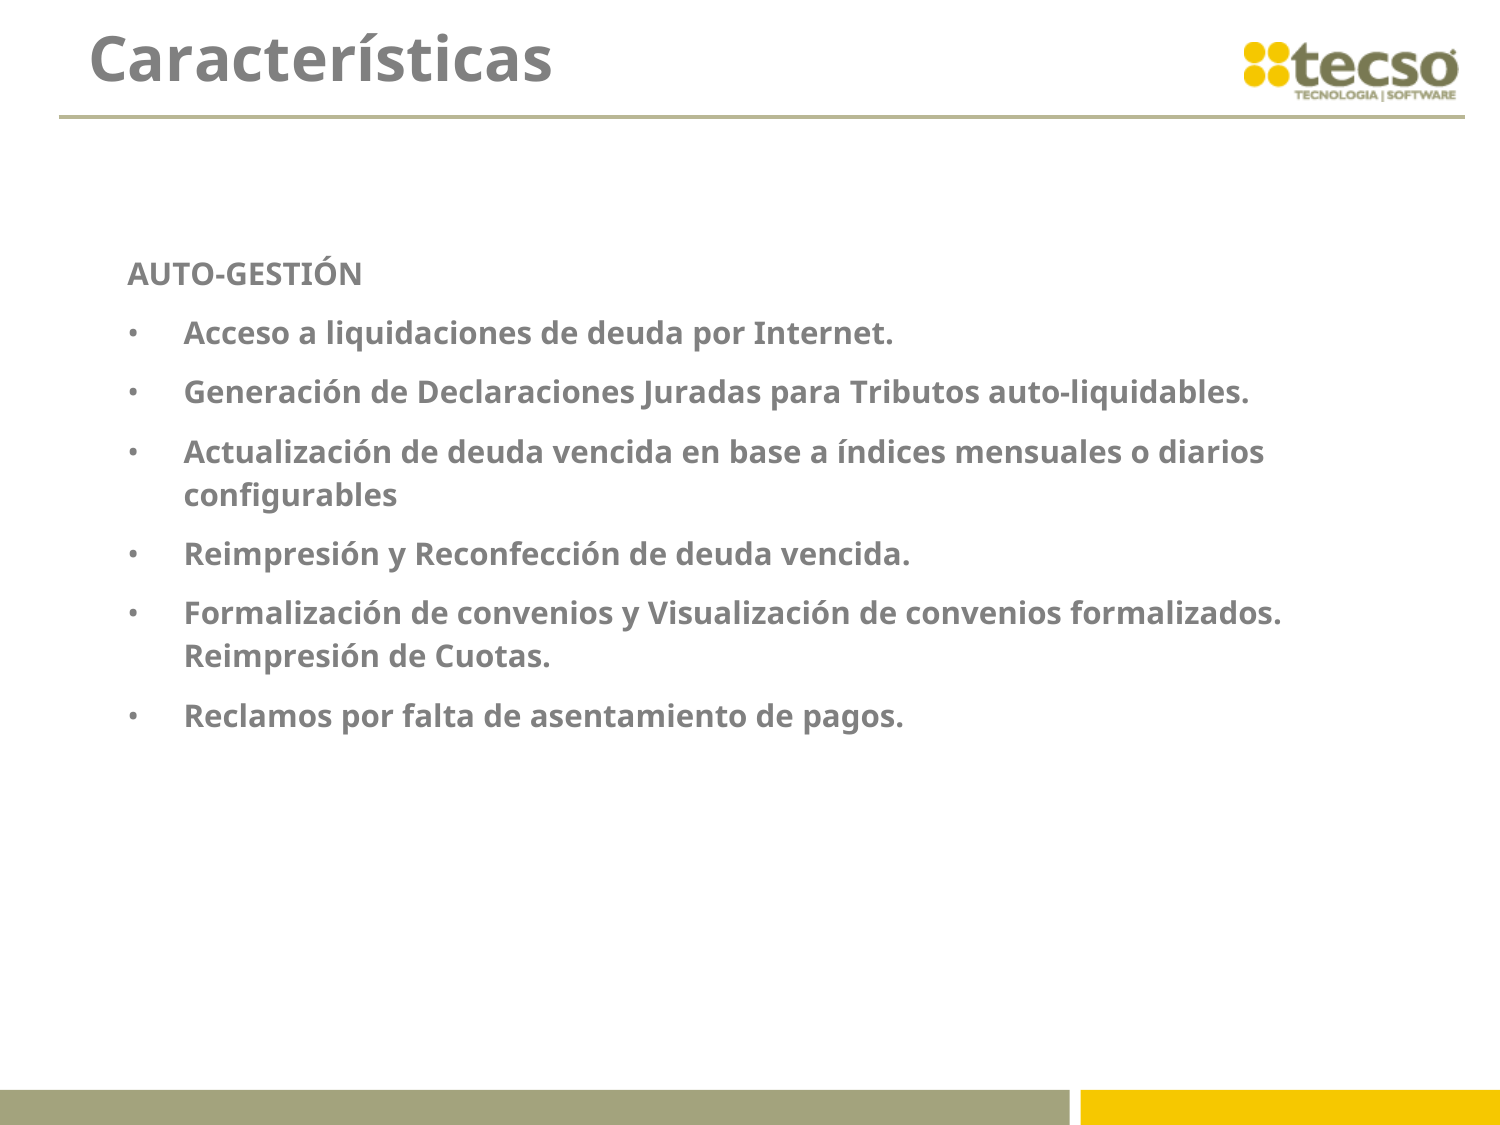

# Características
AUTO-GESTIÓN
Acceso a liquidaciones de deuda por Internet.
Generación de Declaraciones Juradas para Tributos auto-liquidables.
Actualización de deuda vencida en base a índices mensuales o diarios configurables
Reimpresión y Reconfección de deuda vencida.
Formalización de convenios y Visualización de convenios formalizados. Reimpresión de Cuotas.
Reclamos por falta de asentamiento de pagos.